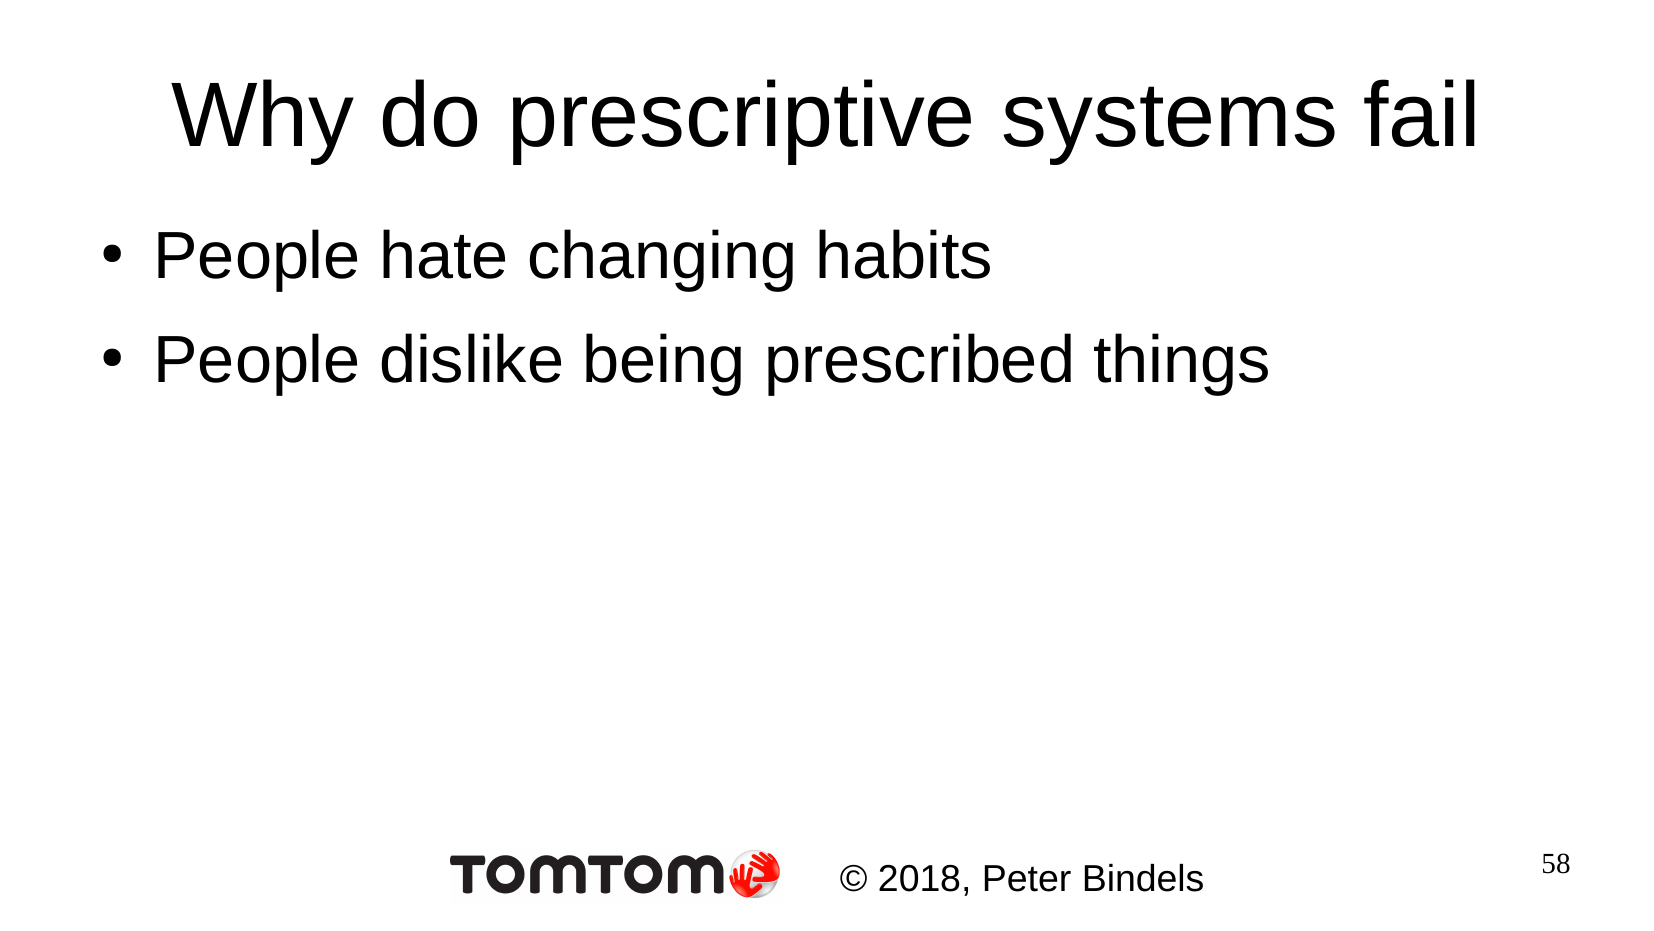

# Why do prescriptive systems fail
People hate changing habits
People dislike being prescribed things
58